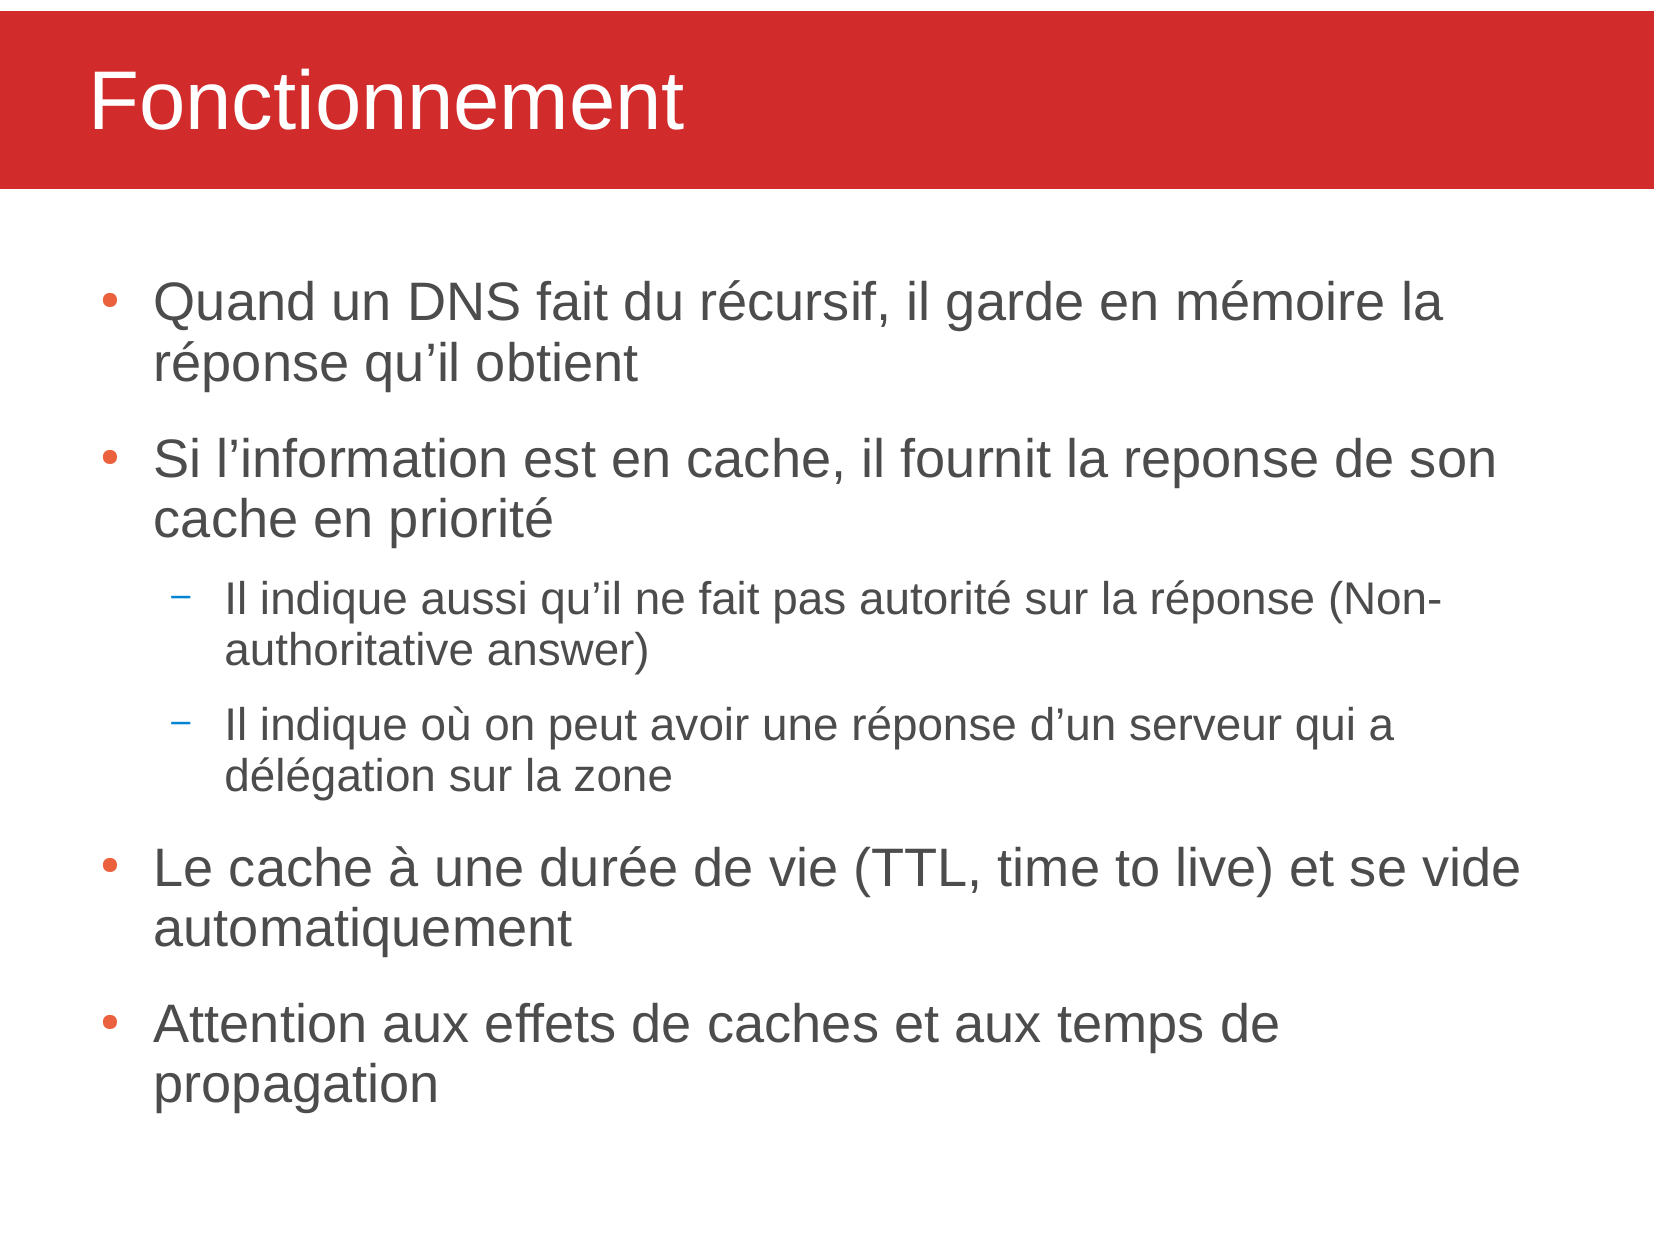

# Fonctionnement
Quand un DNS fait du récursif, il garde en mémoire la réponse qu’il obtient
Si l’information est en cache, il fournit la reponse de son cache en priorité
Il indique aussi qu’il ne fait pas autorité sur la réponse (Non-authoritative answer)
Il indique où on peut avoir une réponse d’un serveur qui a délégation sur la zone
Le cache à une durée de vie (TTL, time to live) et se vide automatiquement
Attention aux effets de caches et aux temps de propagation